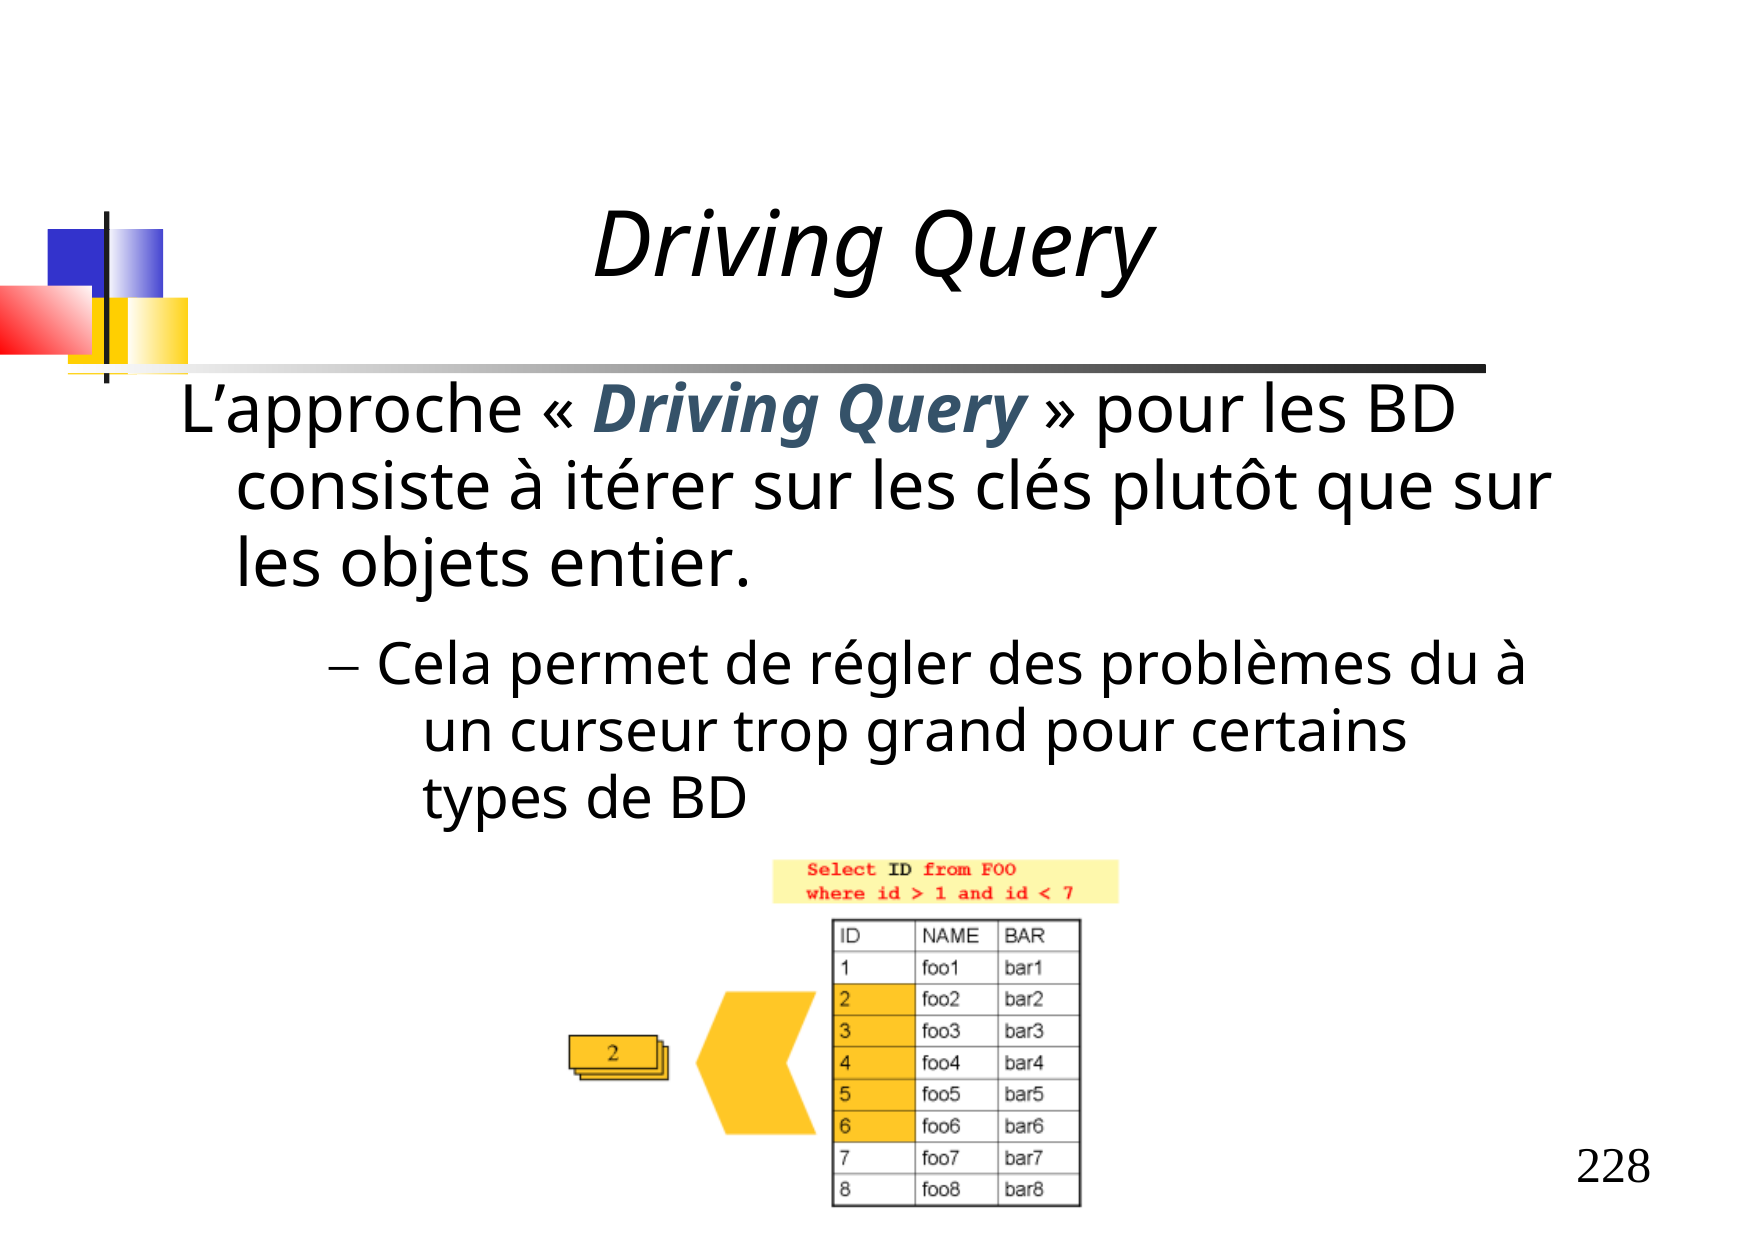

# Driving Query
L’approche « Driving Query » pour les BD consiste à itérer sur les clés plutôt que sur les objets entier.
Cela permet de régler des problèmes du à un curseur trop grand pour certains types de BD